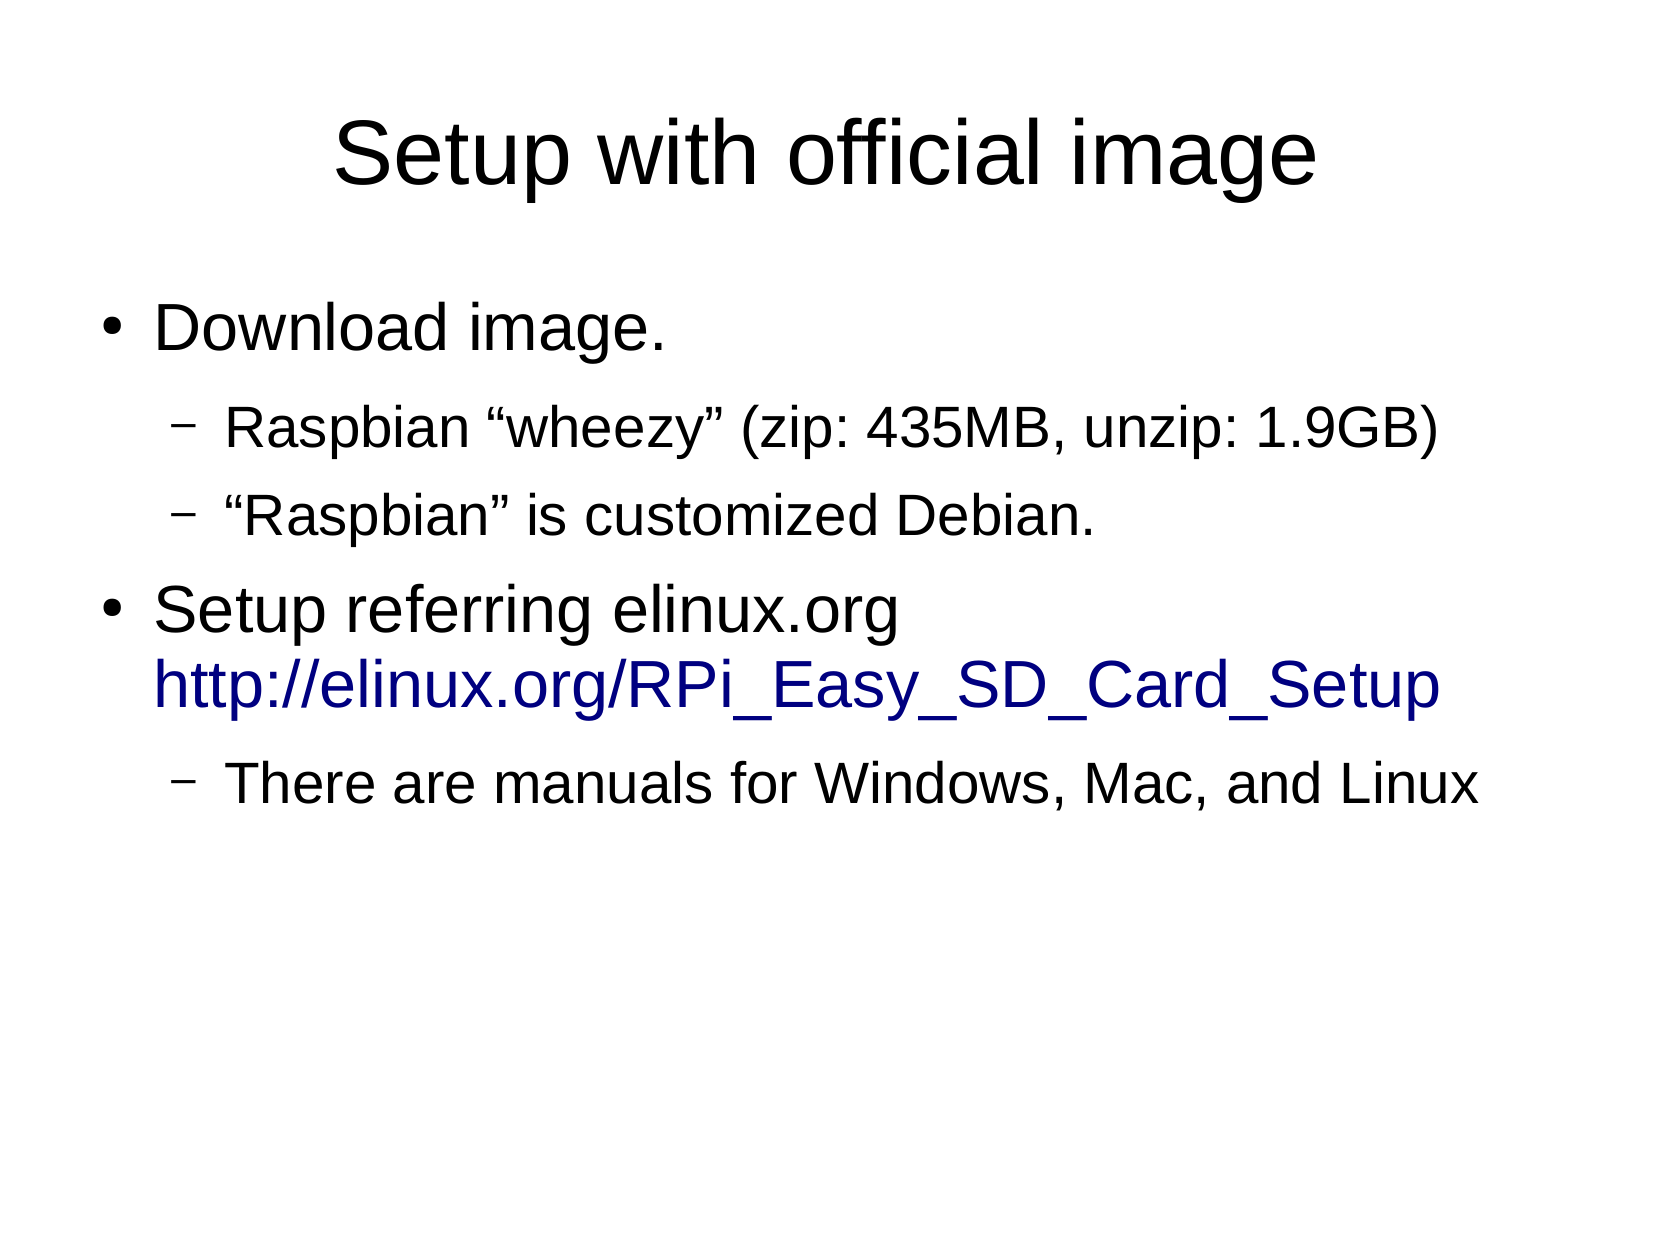

# Setup with official image
Download image.
Raspbian “wheezy” (zip: 435MB, unzip: 1.9GB)
“Raspbian” is customized Debian.
Setup referring elinux.org
http://elinux.org/RPi_Easy_SD_Card_Setup
There are manuals for Windows, Mac, and Linux